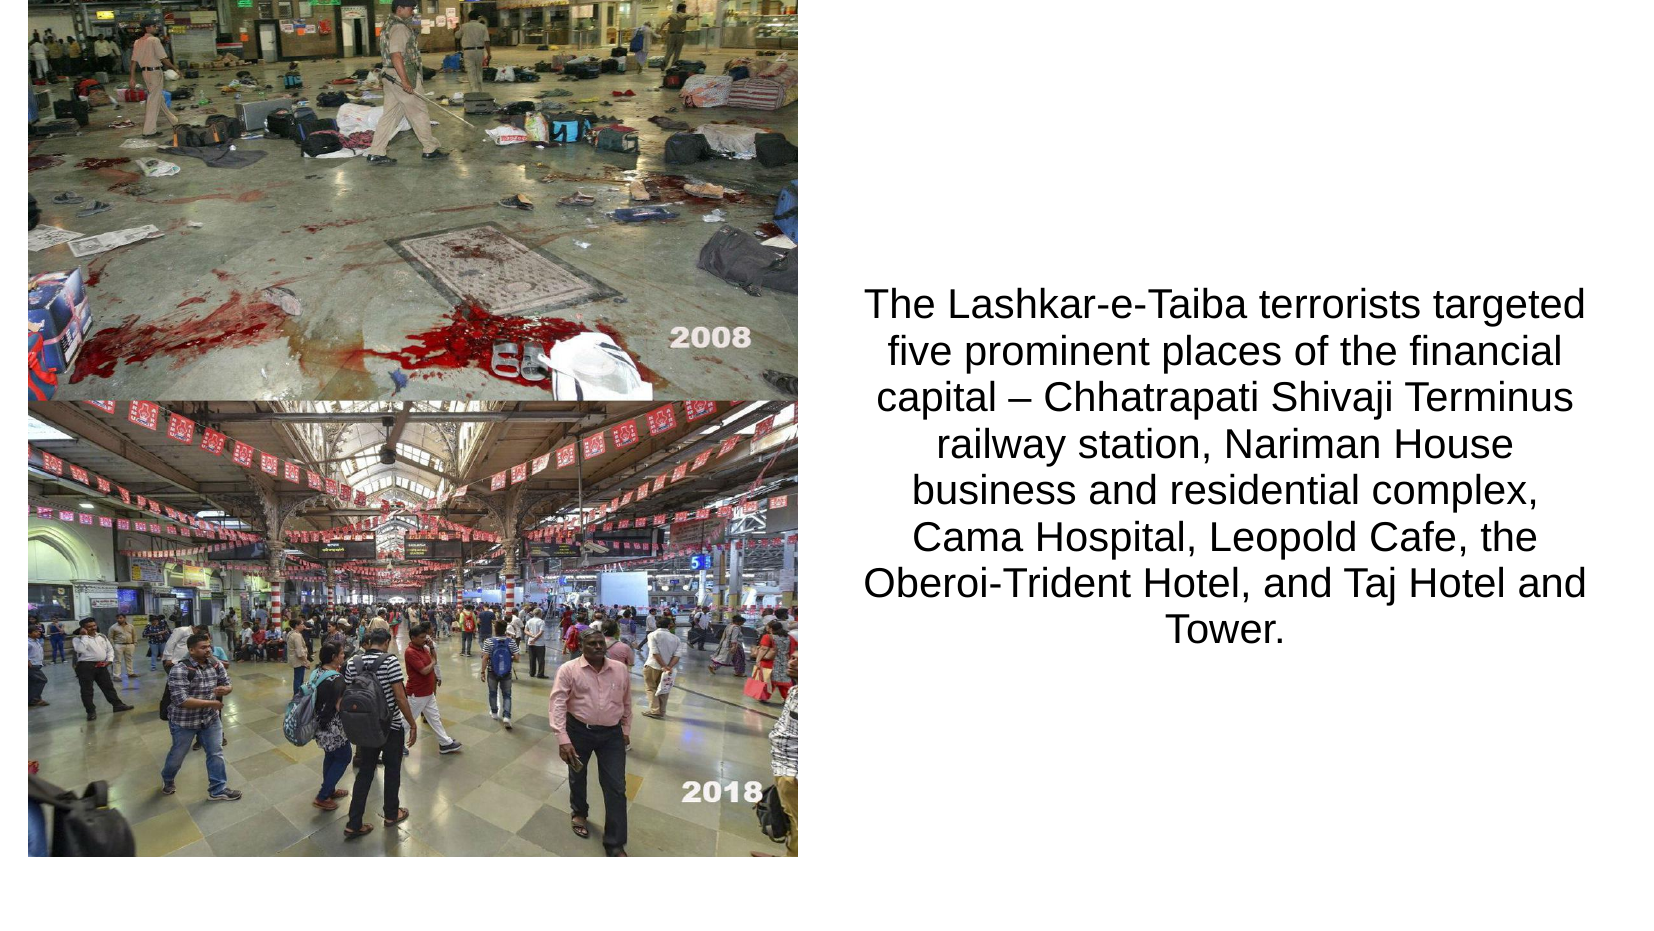

# The Lashkar-e-Taiba terrorists targeted five prominent places of the financial capital – Chhatrapati Shivaji Terminus railway station, Nariman House business and residential complex, Cama Hospital, Leopold Cafe, the Oberoi-Trident Hotel, and Taj Hotel and Tower.